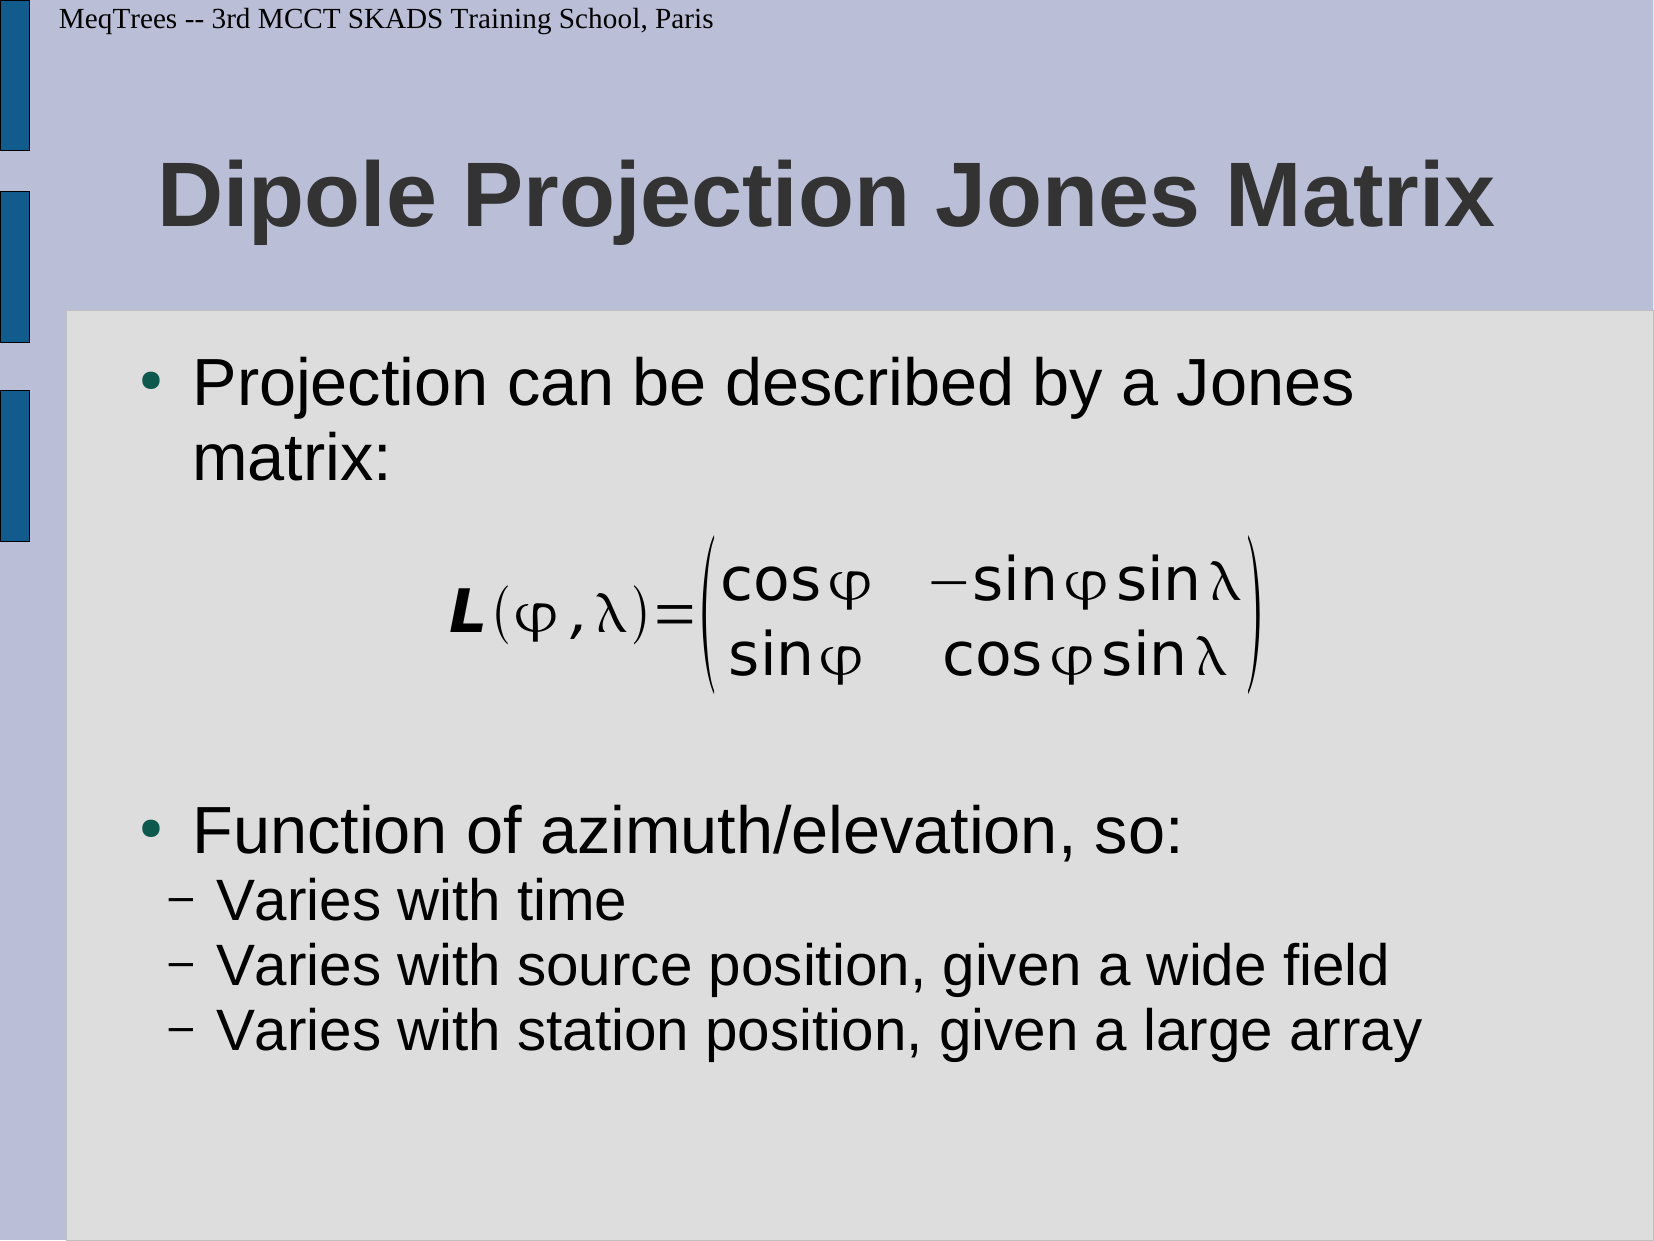

MeqTrees -- 3rd MCCT SKADS Training School, Paris
# Dipole Projection Jones Matrix
Projection can be described by a Jones matrix:
Function of azimuth/elevation, so:
Varies with time
Varies with source position, given a wide field
Varies with station position, given a large array